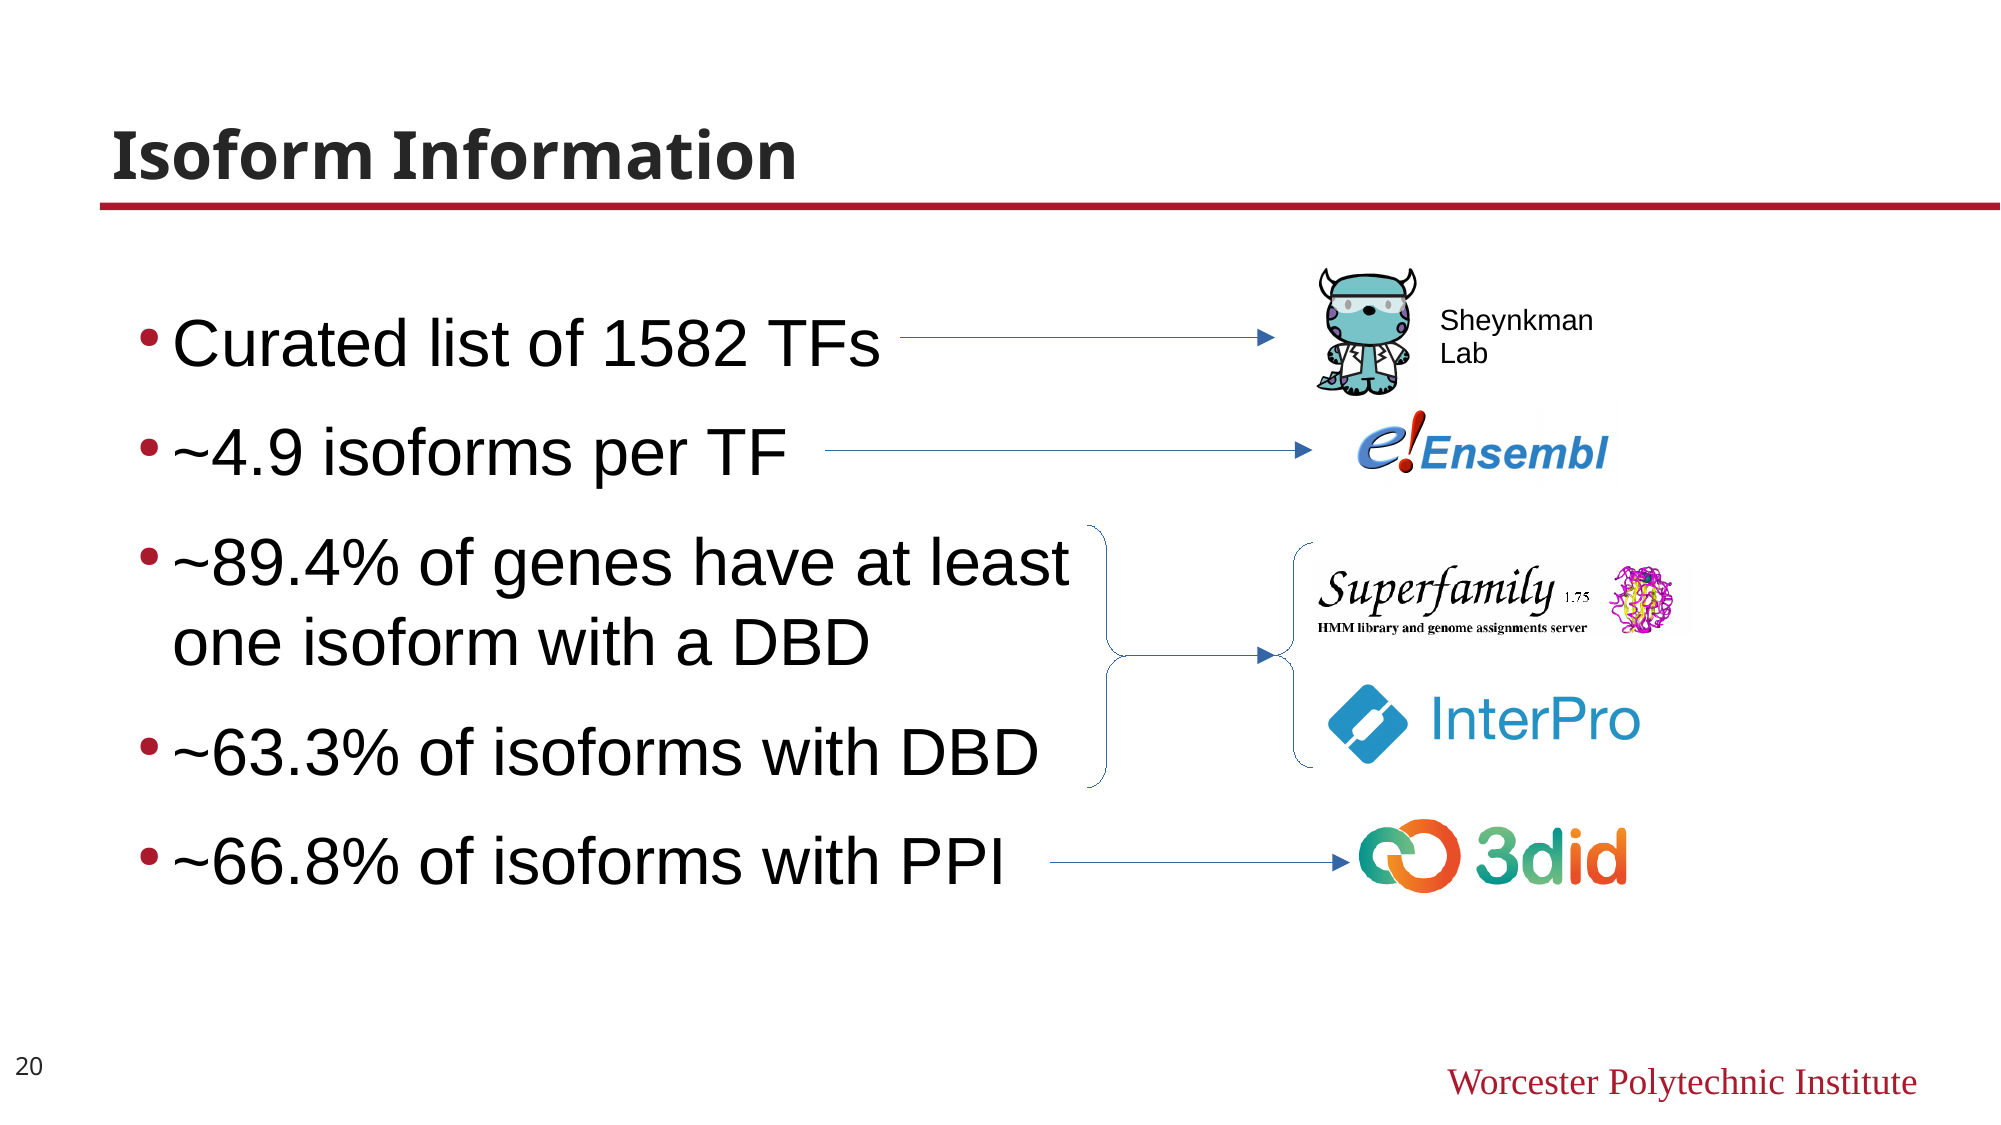

# Isoform Information
Sheynkman Lab
Curated list of 1582 TFs​
~4.9 isoforms per TF
~89.4% of genes have at least one isoform with a DBD
~63.3% of isoforms with DBD
~66.8% of isoforms with PPI
20